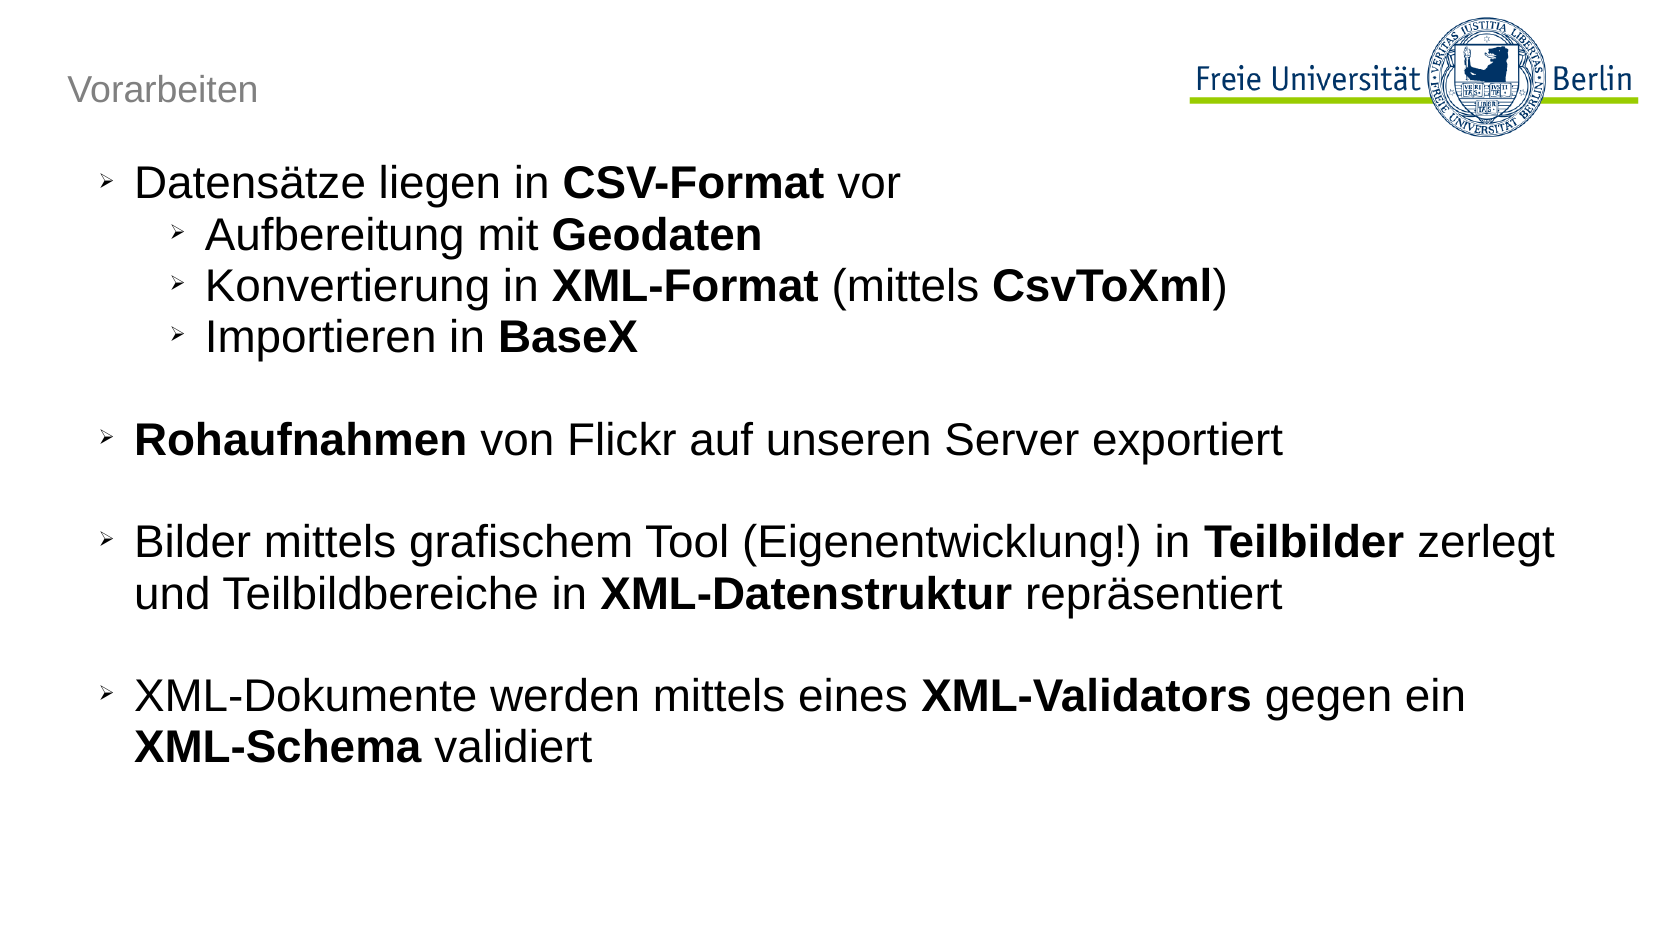

Vorarbeiten
Datensätze liegen in CSV-Format vor
Aufbereitung mit Geodaten
Konvertierung in XML-Format (mittels CsvToXml)
Importieren in BaseX
Rohaufnahmen von Flickr auf unseren Server exportiert
Bilder mittels grafischem Tool (Eigenentwicklung!) in Teilbilder zerlegt
und Teilbildbereiche in XML-Datenstruktur repräsentiert
XML-Dokumente werden mittels eines XML-Validators gegen ein
XML-Schema validiert